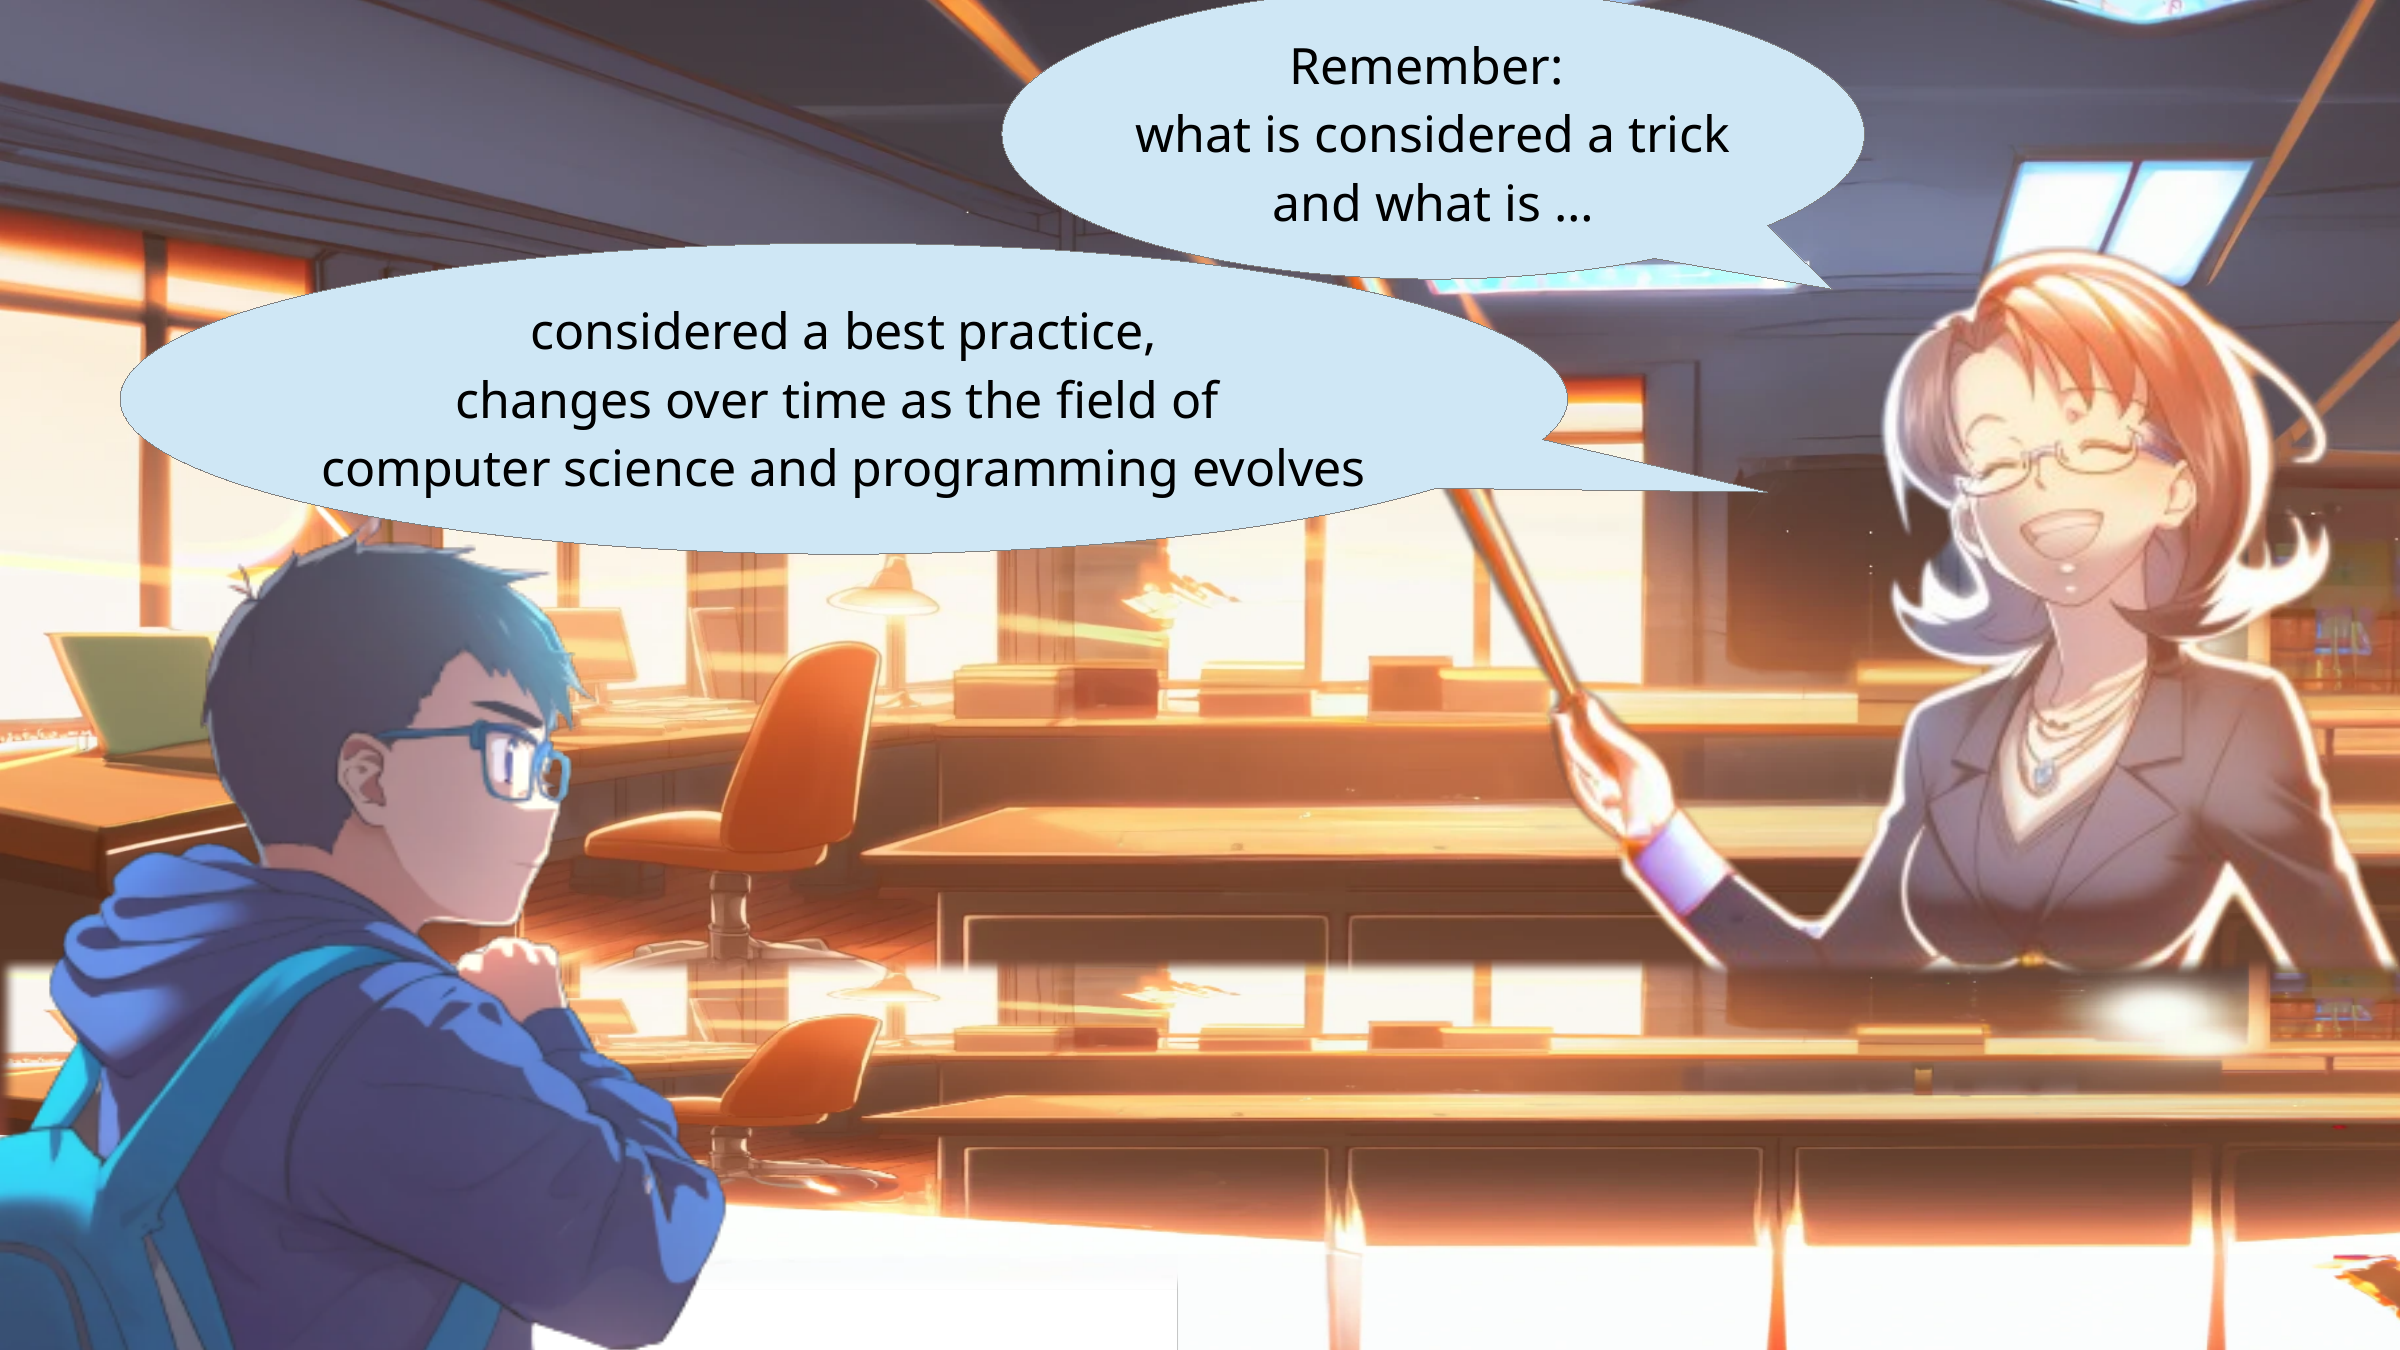

Remember:
what is considered a trick
and what is …
considered a best practice,
changes over time as the field of
computer science and programming evolves